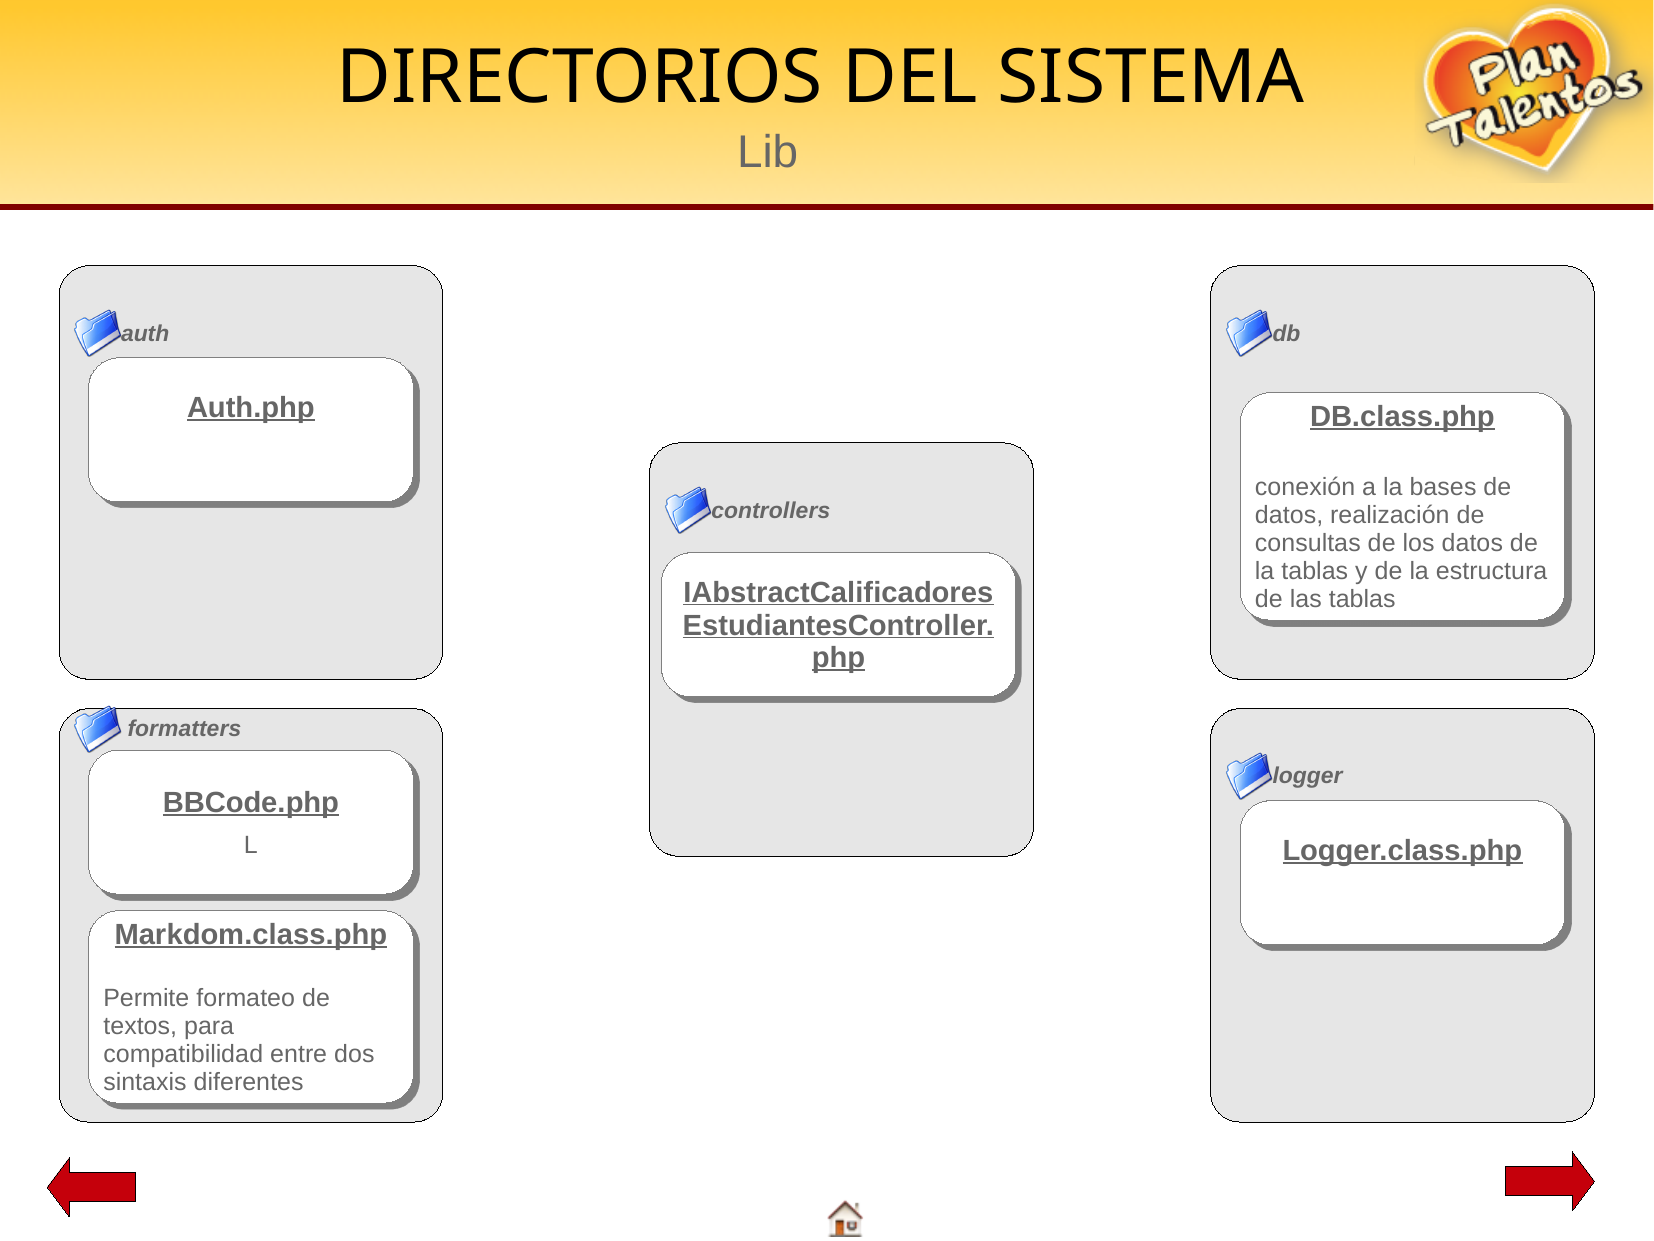

# DIRECTORIOS DEL SISTEMA
Lib
auth
db
Auth.php
DB.class.php
conexión a la bases de datos, realización de consultas de los datos de la tablas y de la estructura de las tablas
controllers
IAbstractCalificadoresEstudiantesController.php
 formatters
logger
BBCode.php
L
Logger.class.php
Markdom.class.php
Permite formateo de textos, para compatibilidad entre dos sintaxis diferentes